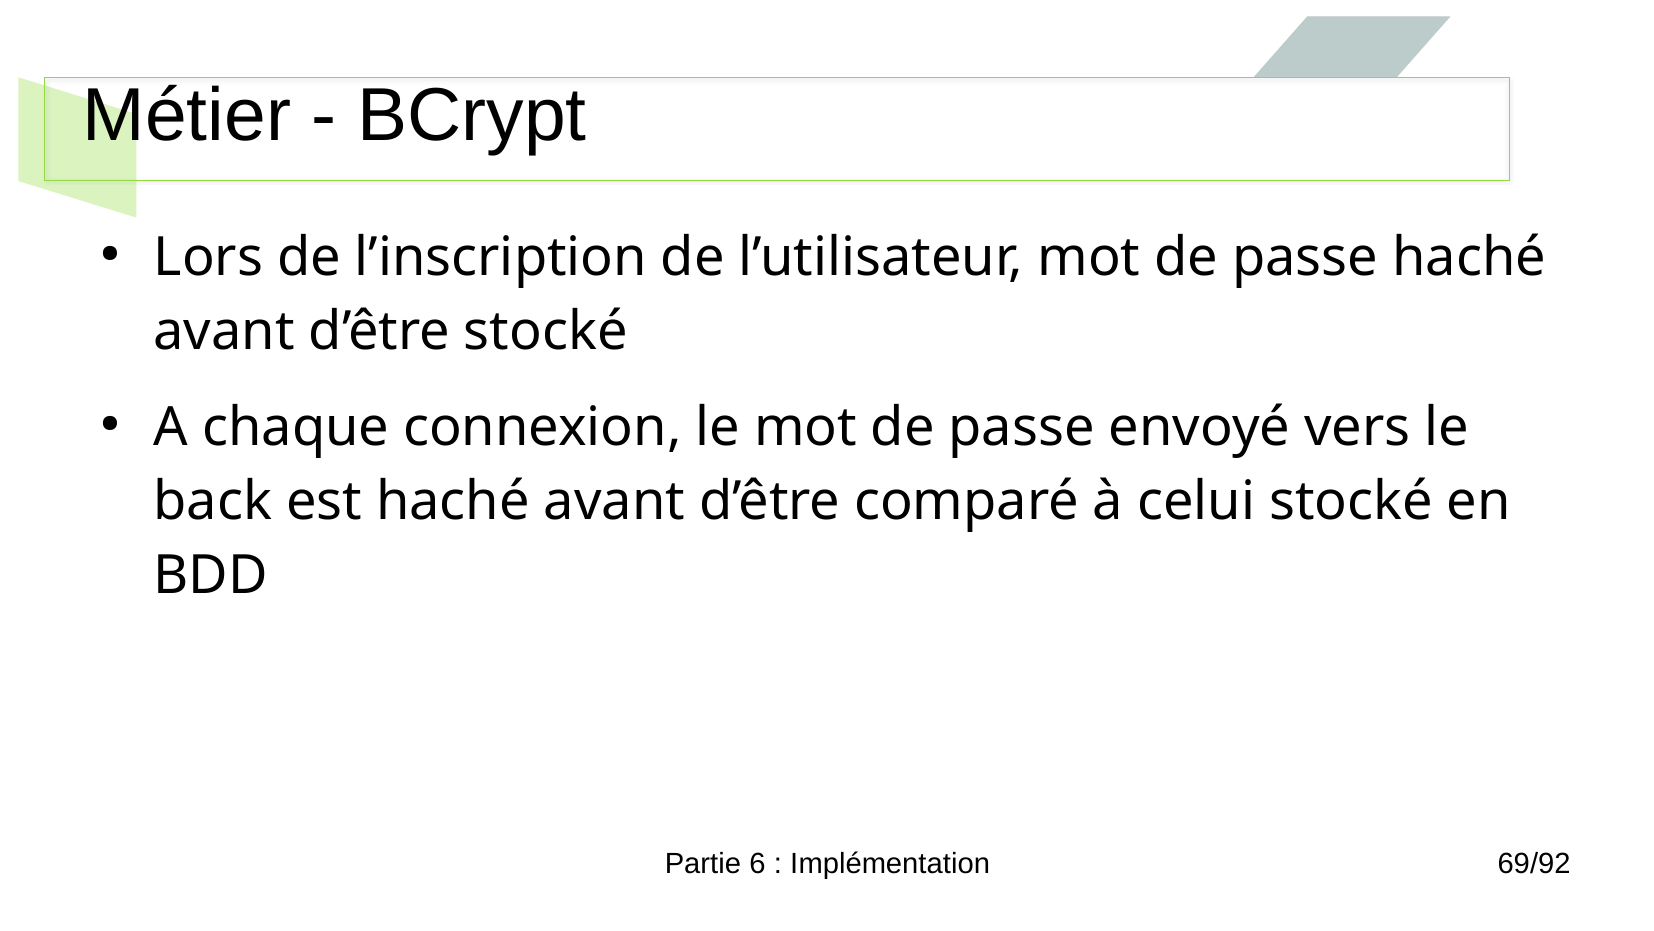

# Métier - BCrypt
Lors de l’inscription de l’utilisateur, mot de passe haché avant d’être stocké
A chaque connexion, le mot de passe envoyé vers le back est haché avant d’être comparé à celui stocké en BDD
Partie 6 : Implémentation
69